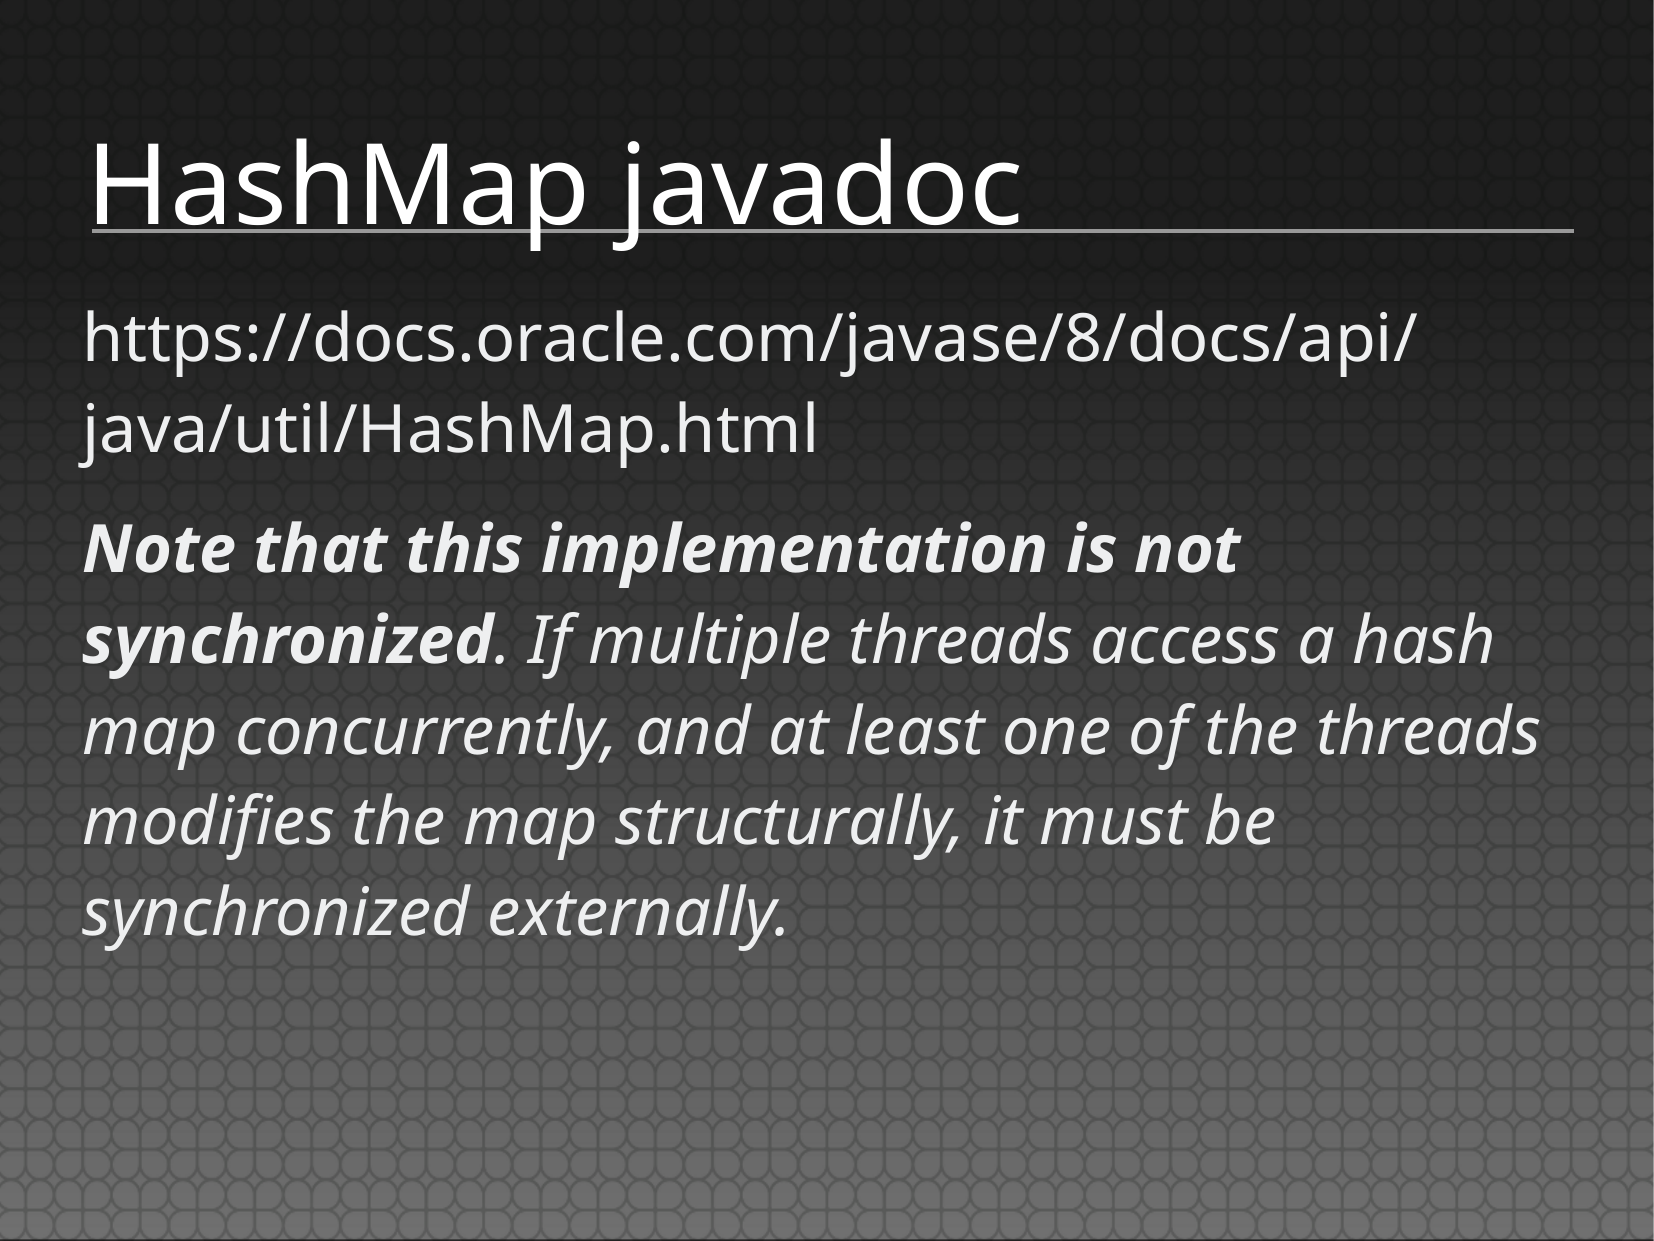

# HashMap javadoc
https://docs.oracle.com/javase/8/docs/api/java/util/HashMap.html
Note that this implementation is not synchronized. If multiple threads access a hash map concurrently, and at least one of the threads modifies the map structurally, it must be synchronized externally.